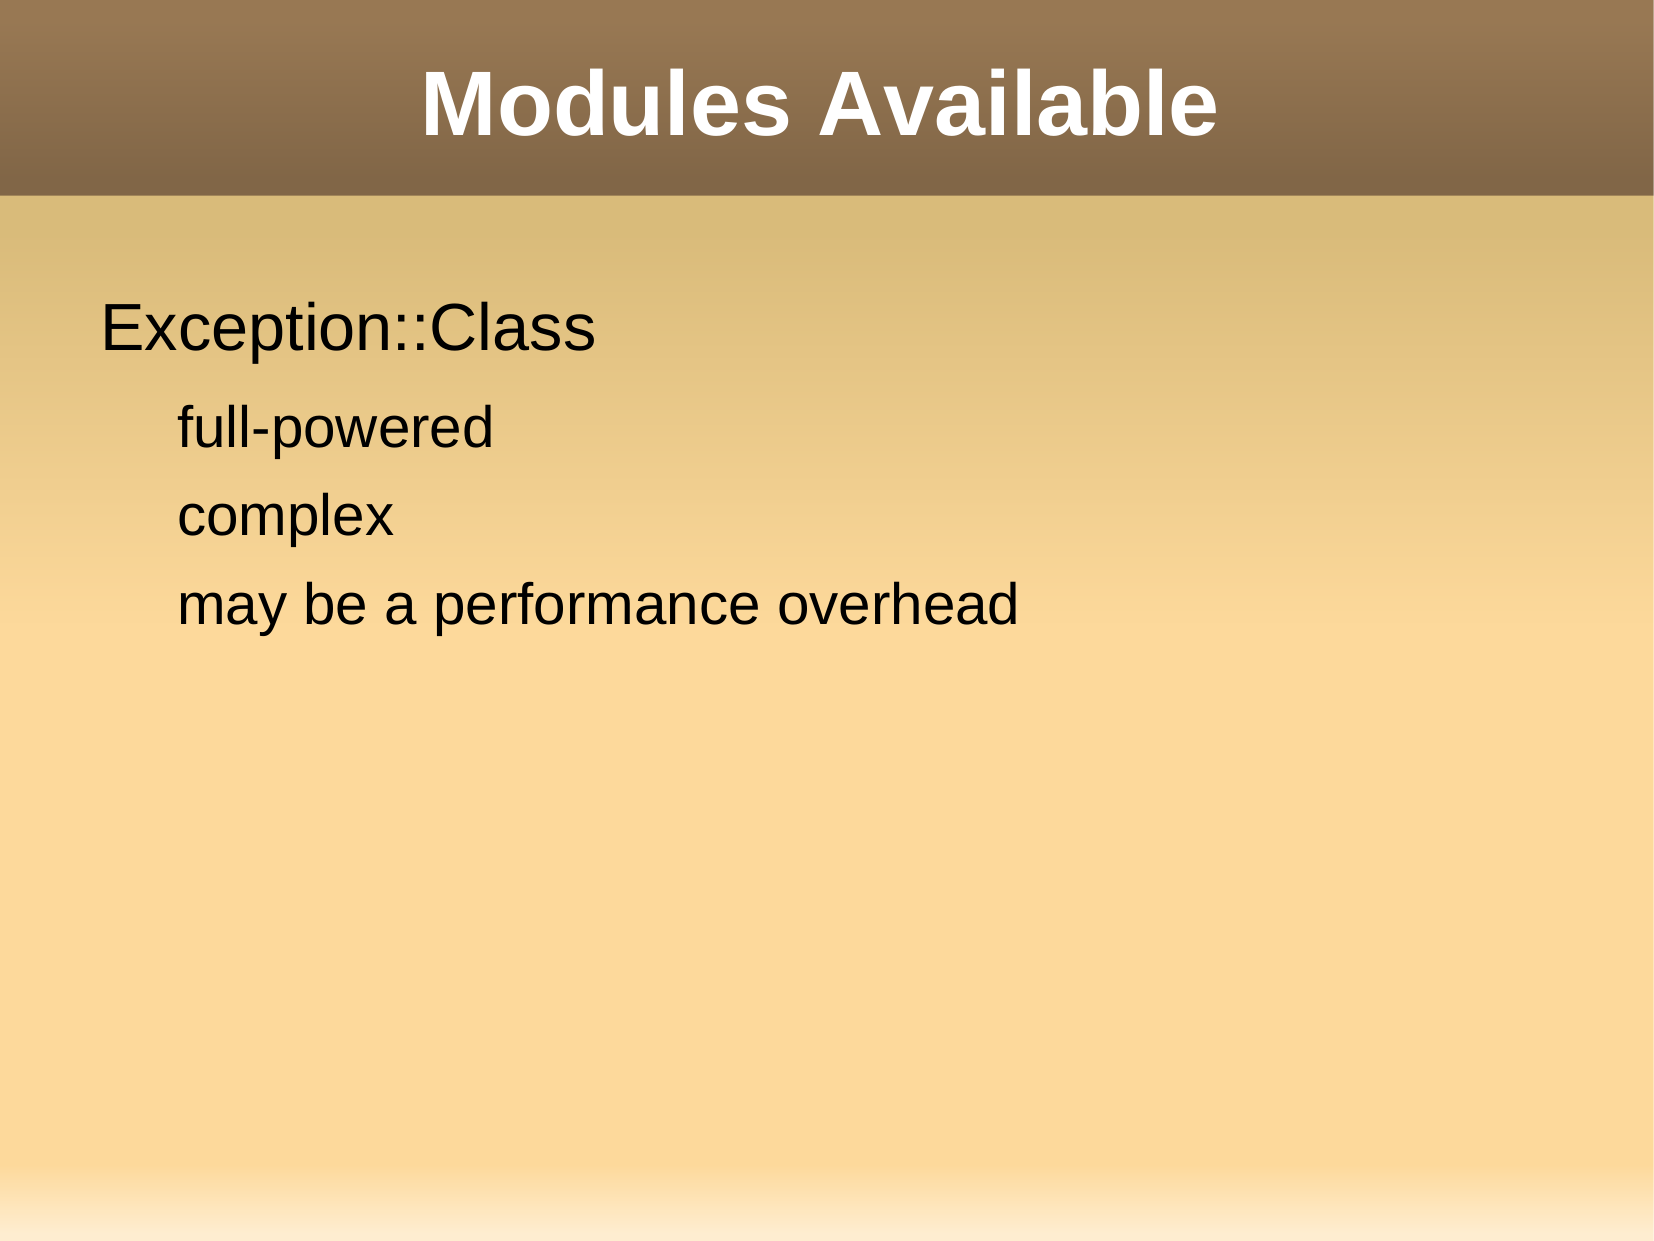

# Modules Available
Exception::Class
full-powered
complex
may be a performance overhead